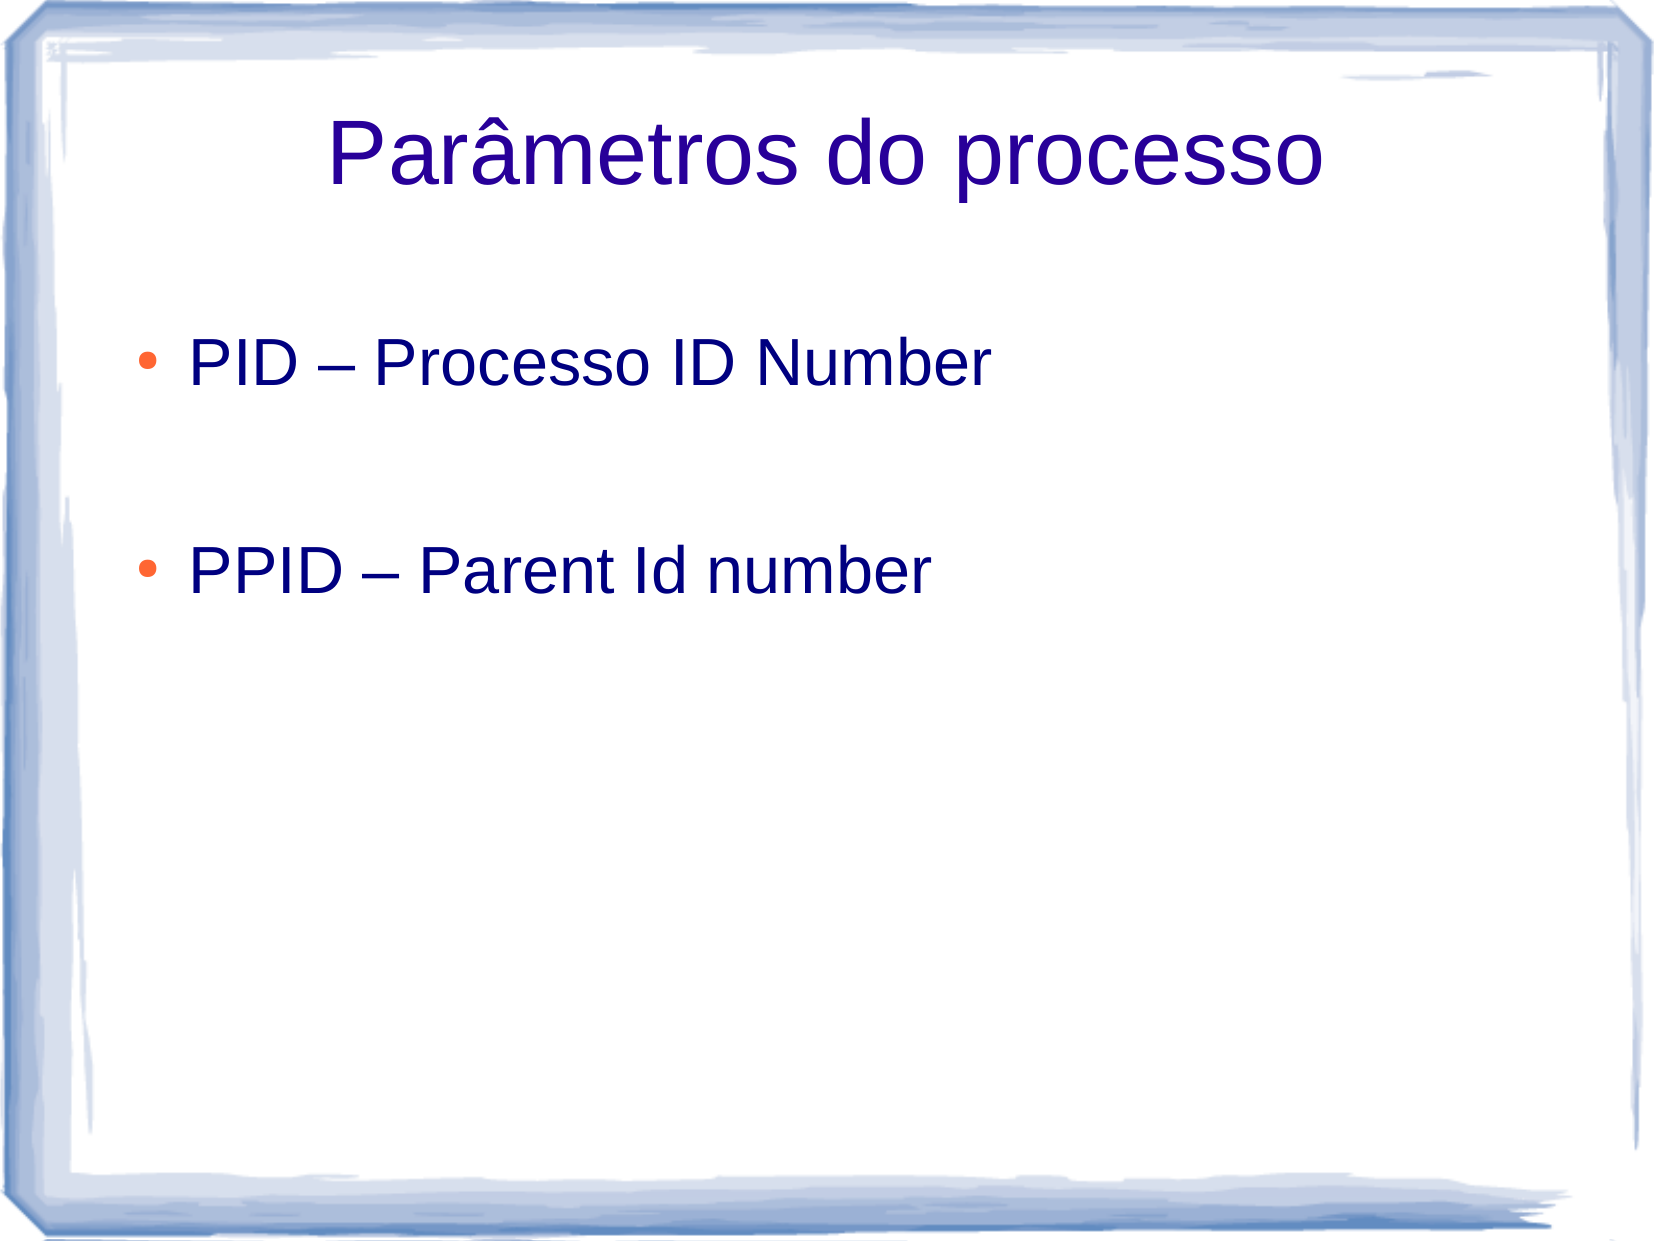

# Parâmetros do processo
PID – Processo ID Number
PPID – Parent Id number